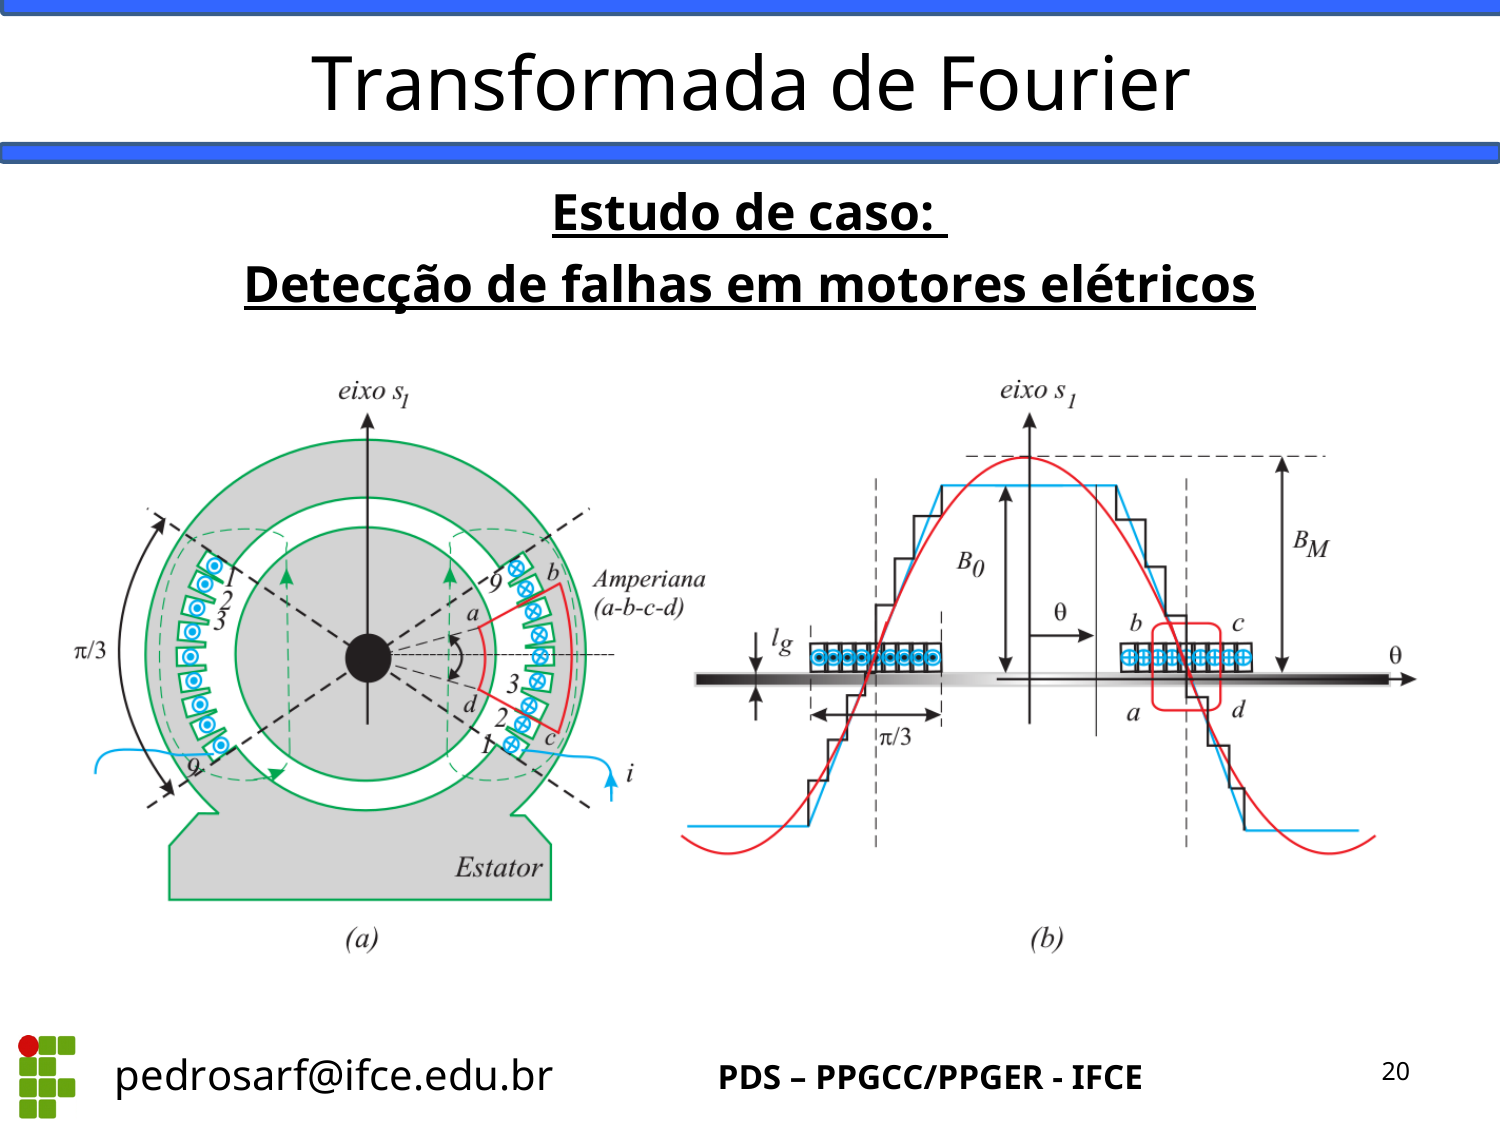

Transformada de Fourier
Estudo de caso:
Detecção de falhas em motores elétricos